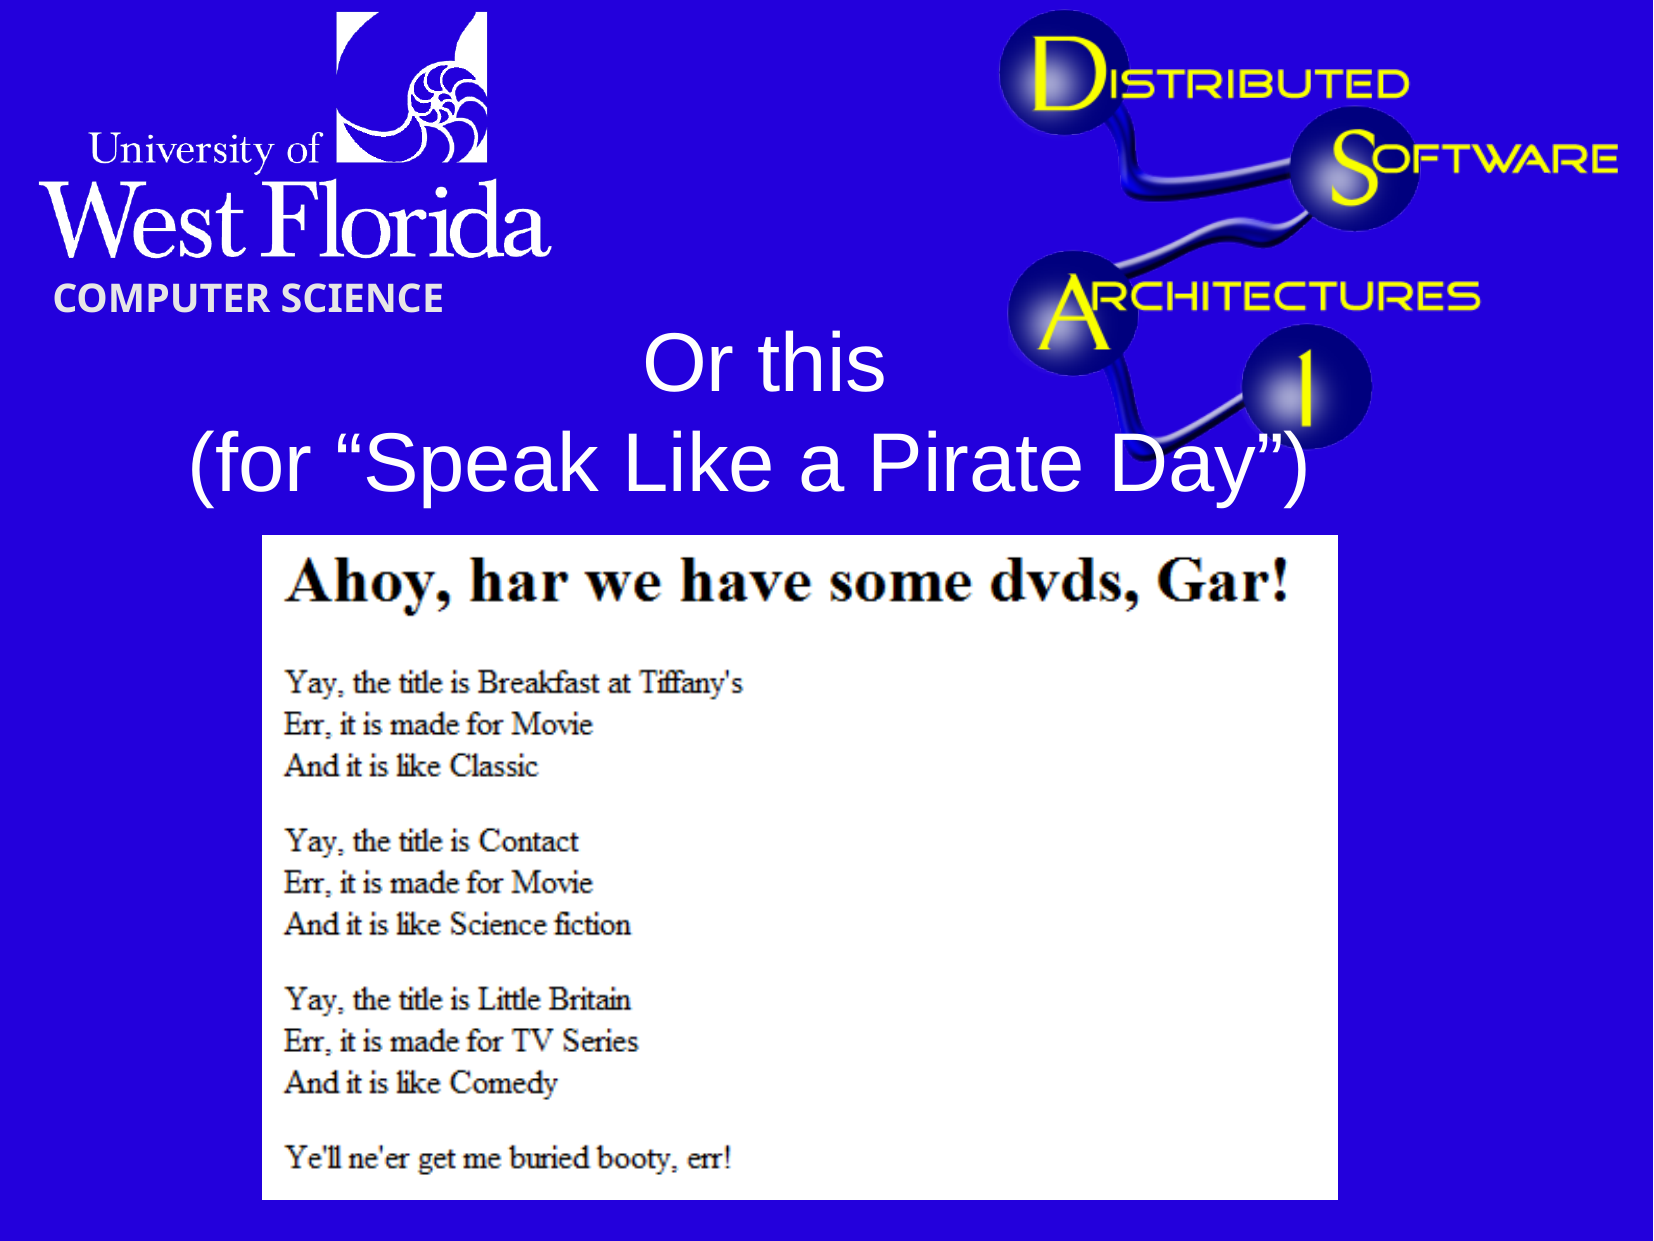

COMPUTER SCIENCE
# Or this (for “Speak Like a Pirate Day”)